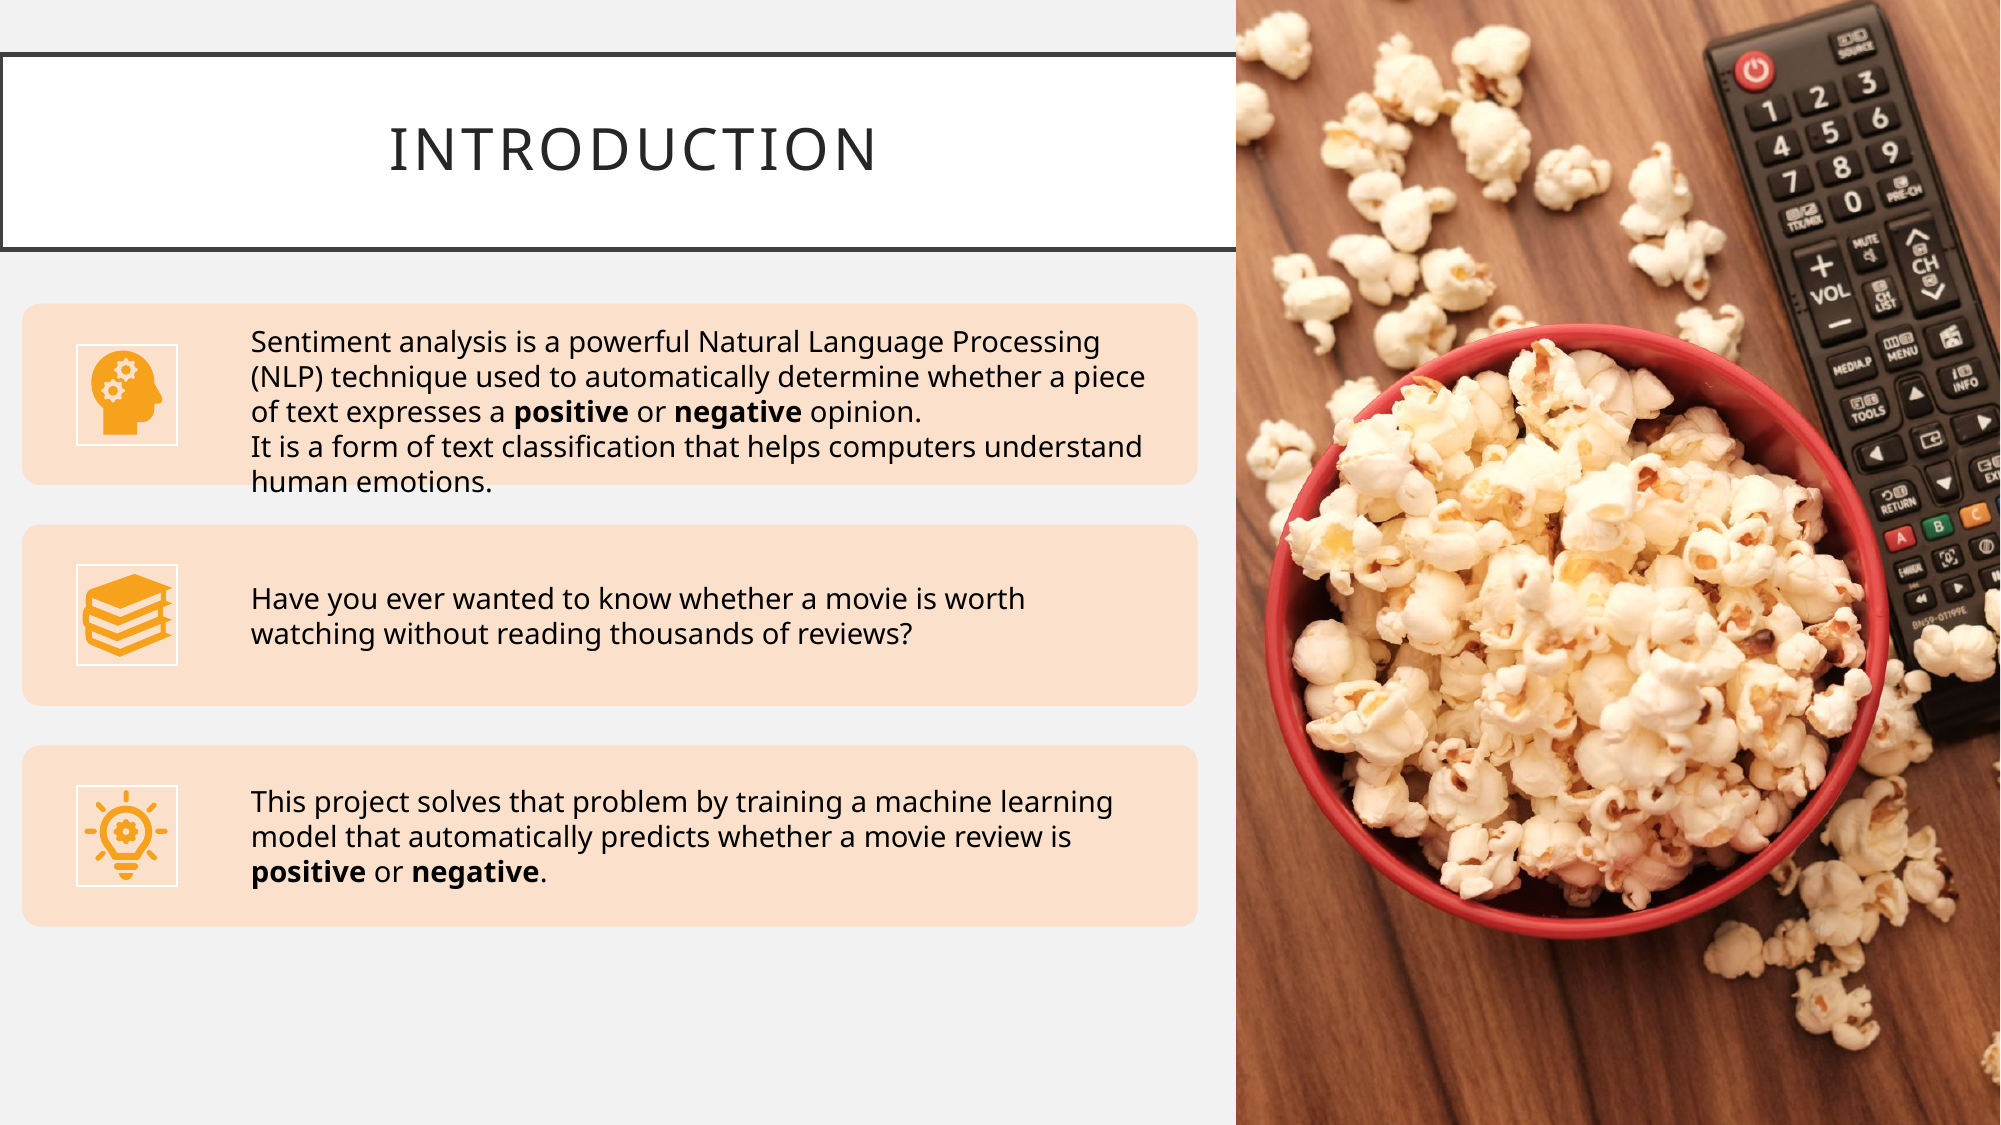

# introduction
Sentiment analysis is a powerful Natural Language Processing (NLP) technique used to automatically determine whether a piece of text expresses a positive or negative opinion.
It is a form of text classification that helps computers understand human emotions.
Have you ever wanted to know whether a movie is worth watching without reading thousands of reviews?
This project solves that problem by training a machine learning model that automatically predicts whether a movie review is positive or negative.